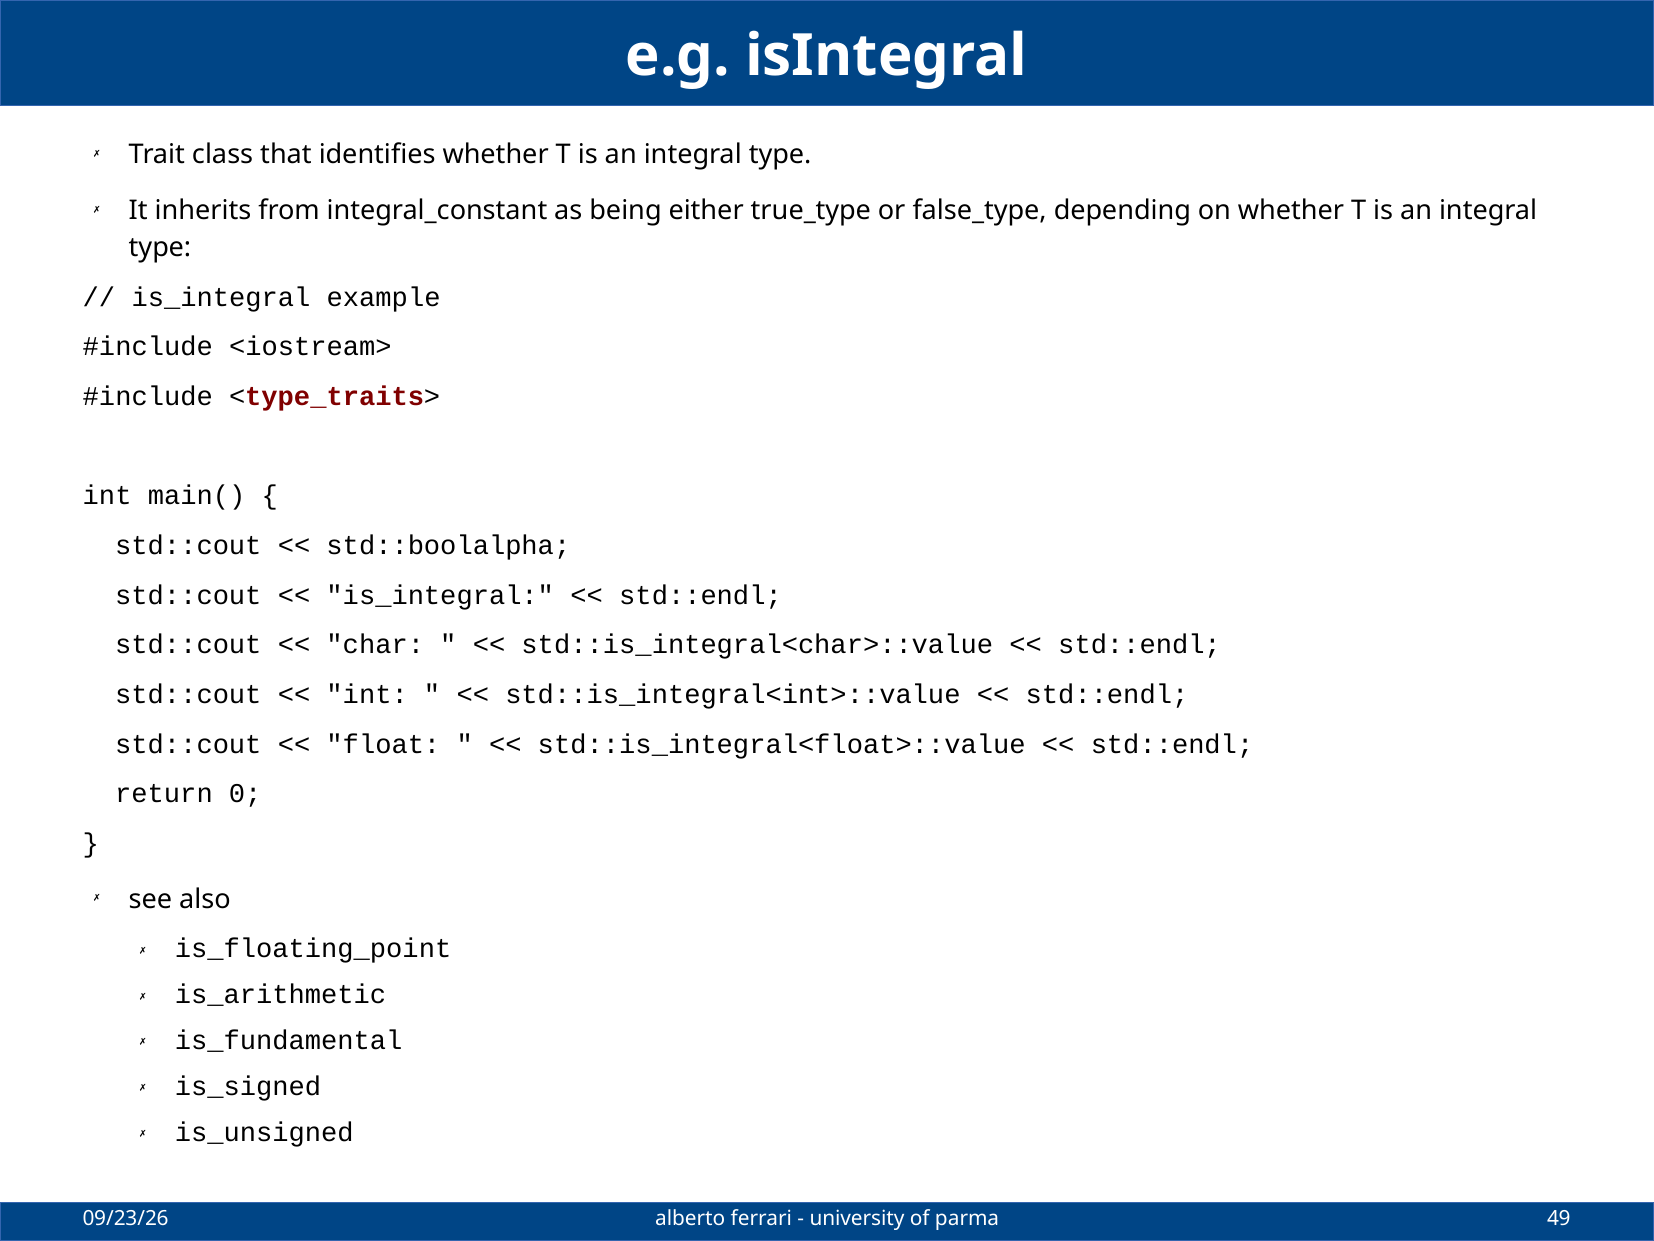

# e.g. isIntegral
Trait class that identifies whether T is an integral type.
It inherits from integral_constant as being either true_type or false_type, depending on whether T is an integral type:
// is_integral example
#include <iostream>
#include <type_traits>
int main() {
 std::cout << std::boolalpha;
 std::cout << "is_integral:" << std::endl;
 std::cout << "char: " << std::is_integral<char>::value << std::endl;
 std::cout << "int: " << std::is_integral<int>::value << std::endl;
 std::cout << "float: " << std::is_integral<float>::value << std::endl;
 return 0;
}
see also
is_floating_point
is_arithmetic
is_fundamental
is_signed
is_unsigned
alberto ferrari - university of parma
49